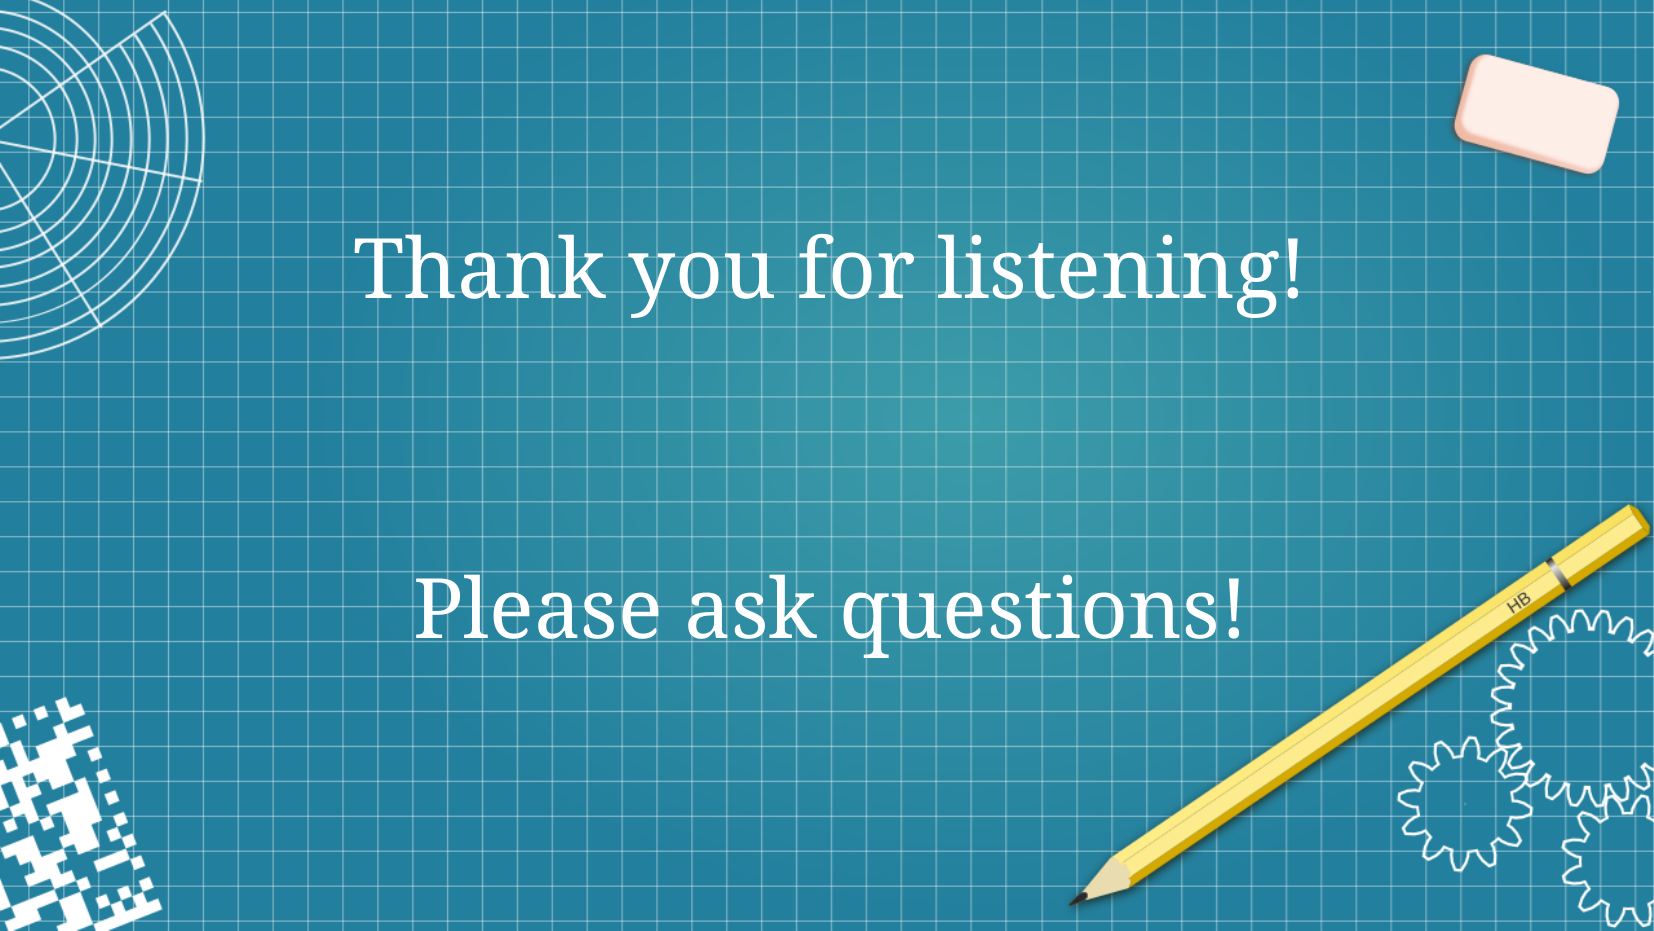

# Thank you for listening!
Please ask questions!